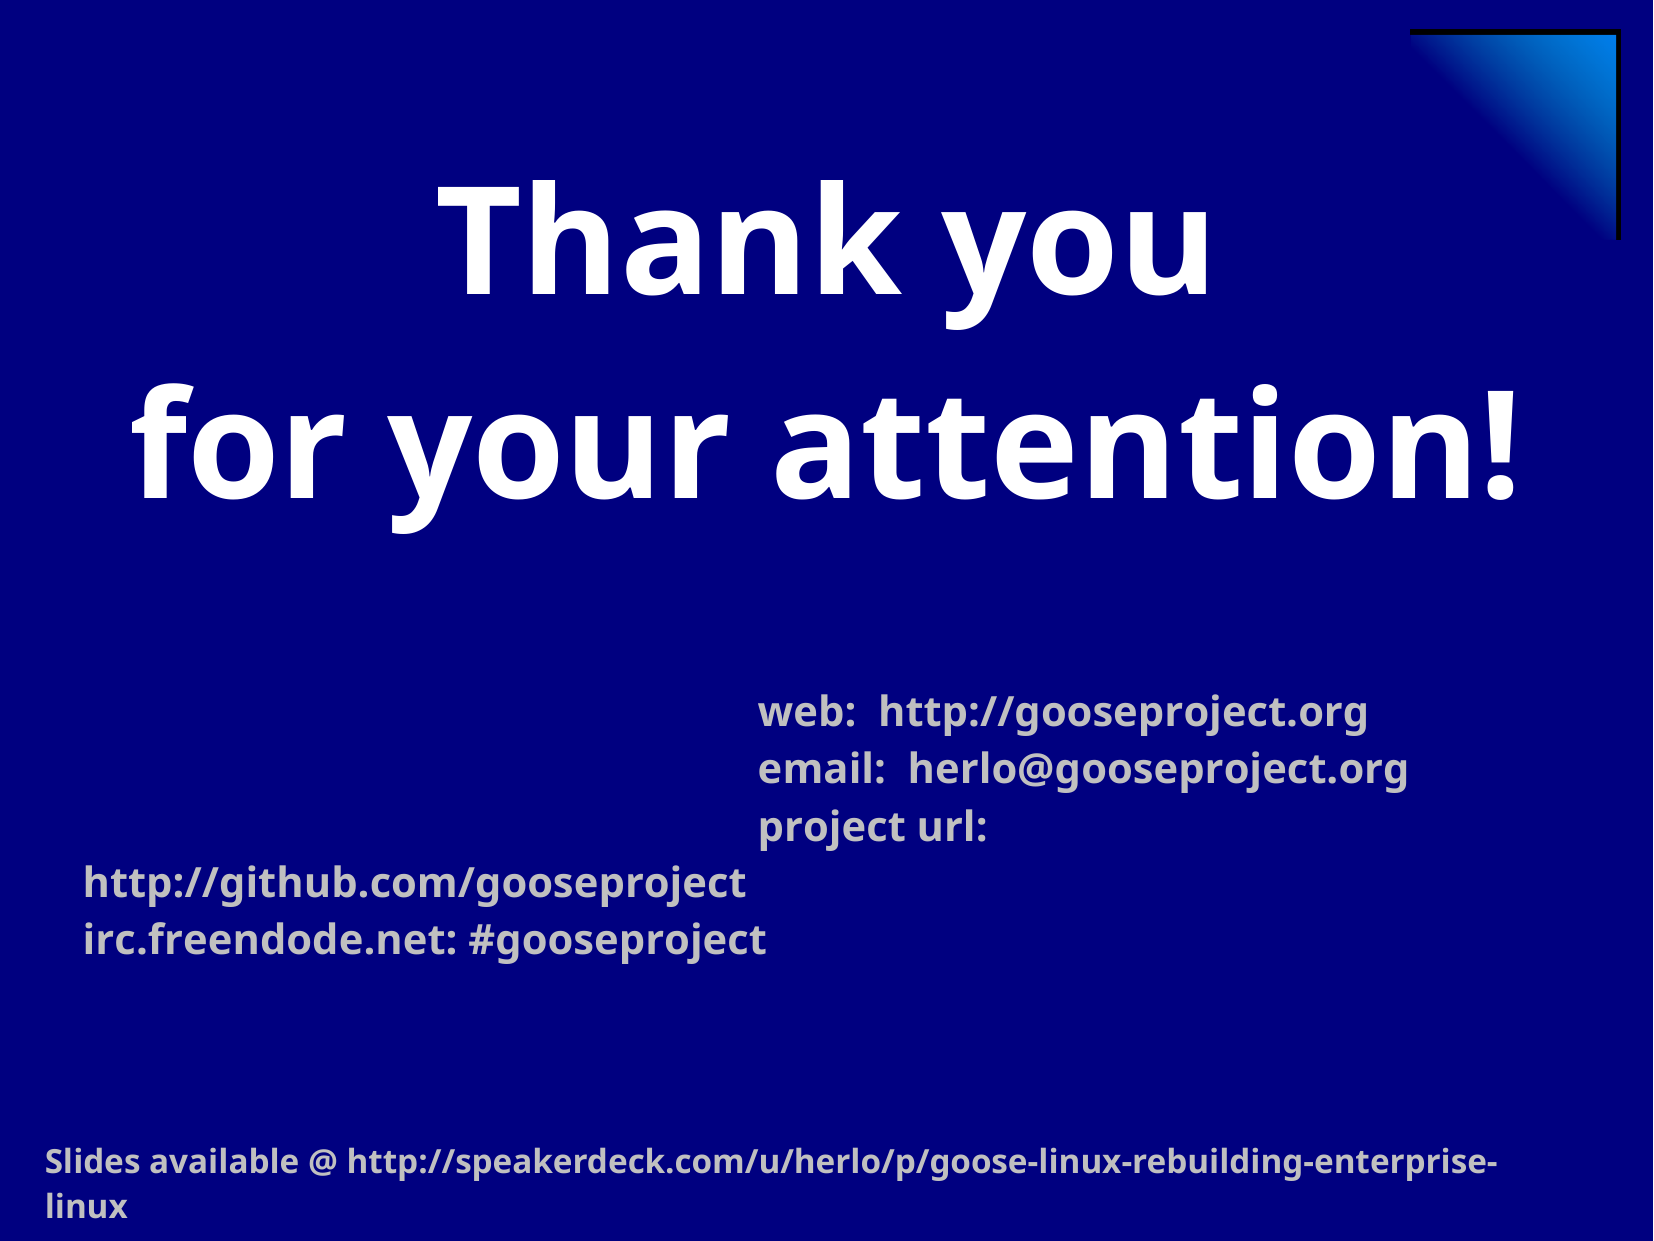

# Thank you
for your attention!
									web: http://gooseproject.org
									email: herlo@gooseproject.org
									project url: http://github.com/gooseproject											irc.freendode.net: #gooseproject
Slides available @ http://speakerdeck.com/u/herlo/p/goose-linux-rebuilding-enterprise-linux